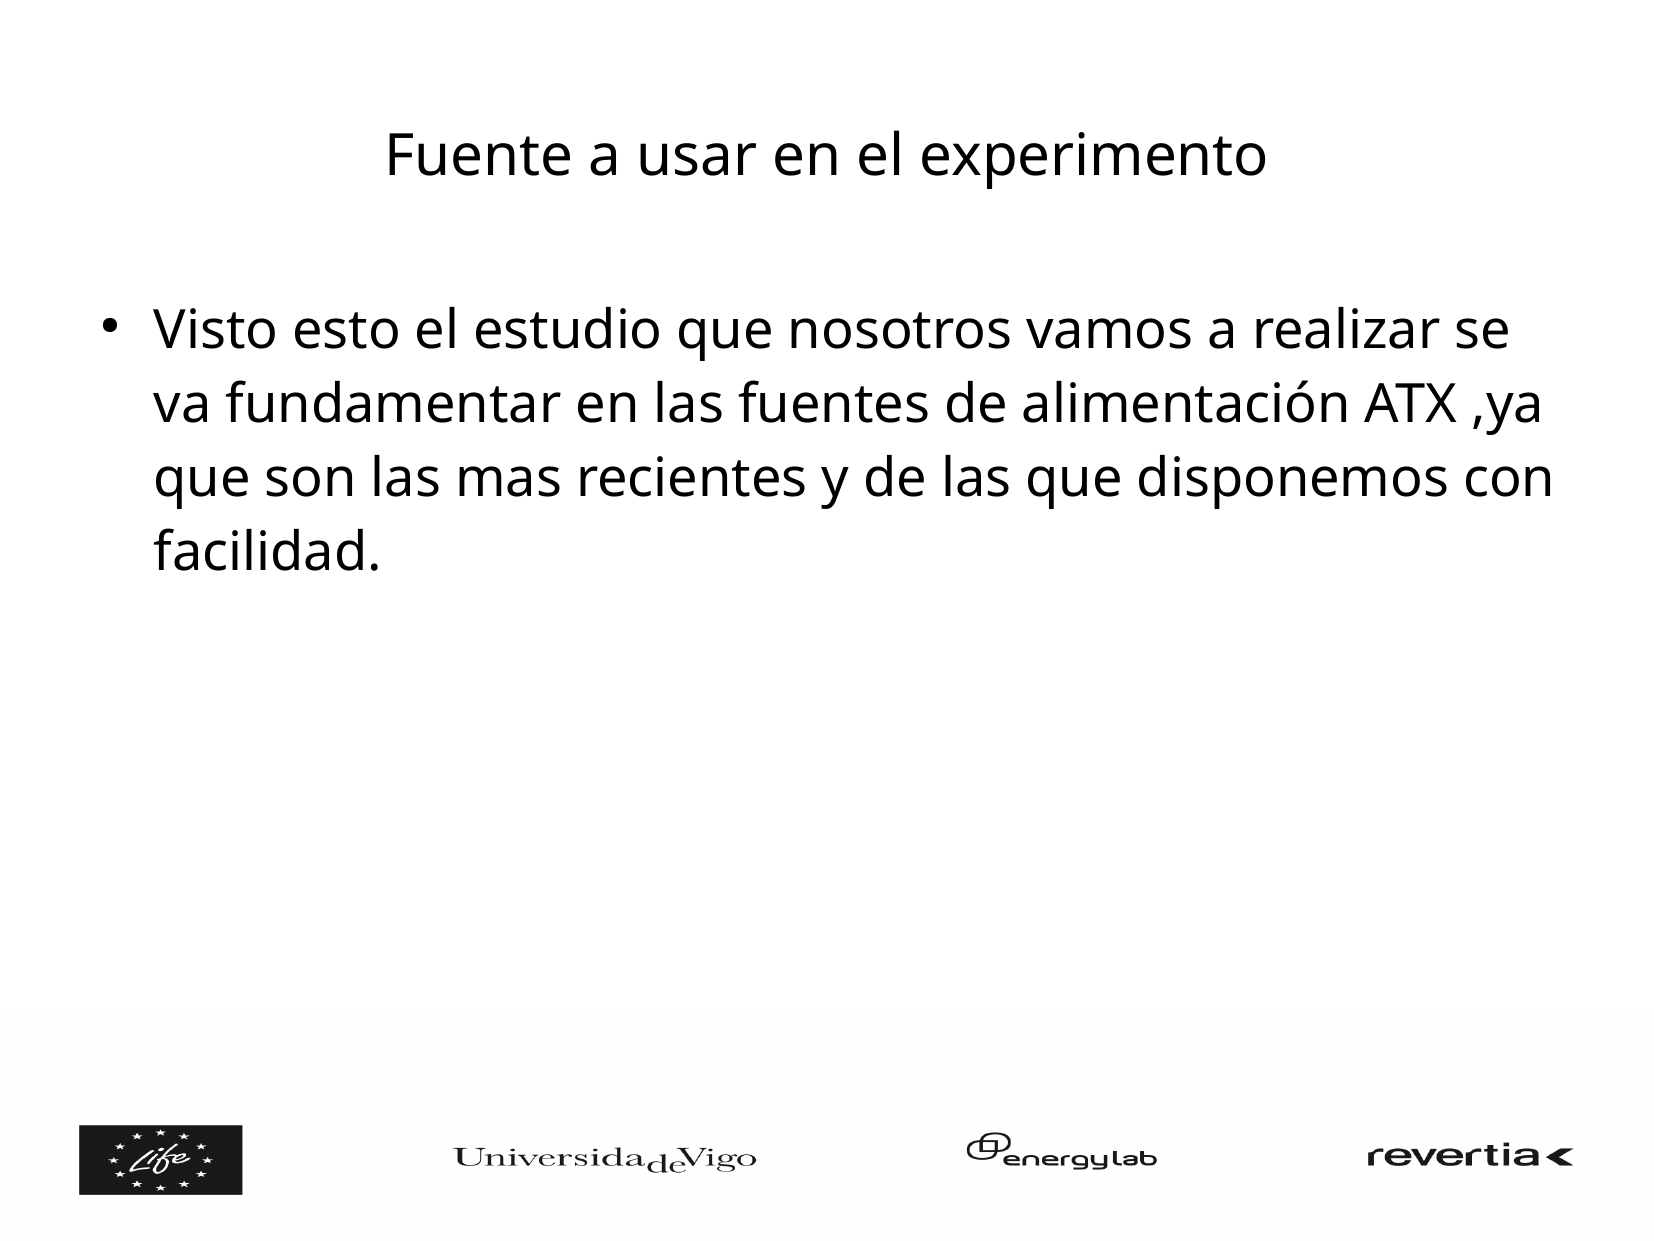

# Fuente a usar en el experimento
Visto esto el estudio que nosotros vamos a realizar se va fundamentar en las fuentes de alimentación ATX ,ya que son las mas recientes y de las que disponemos con facilidad.